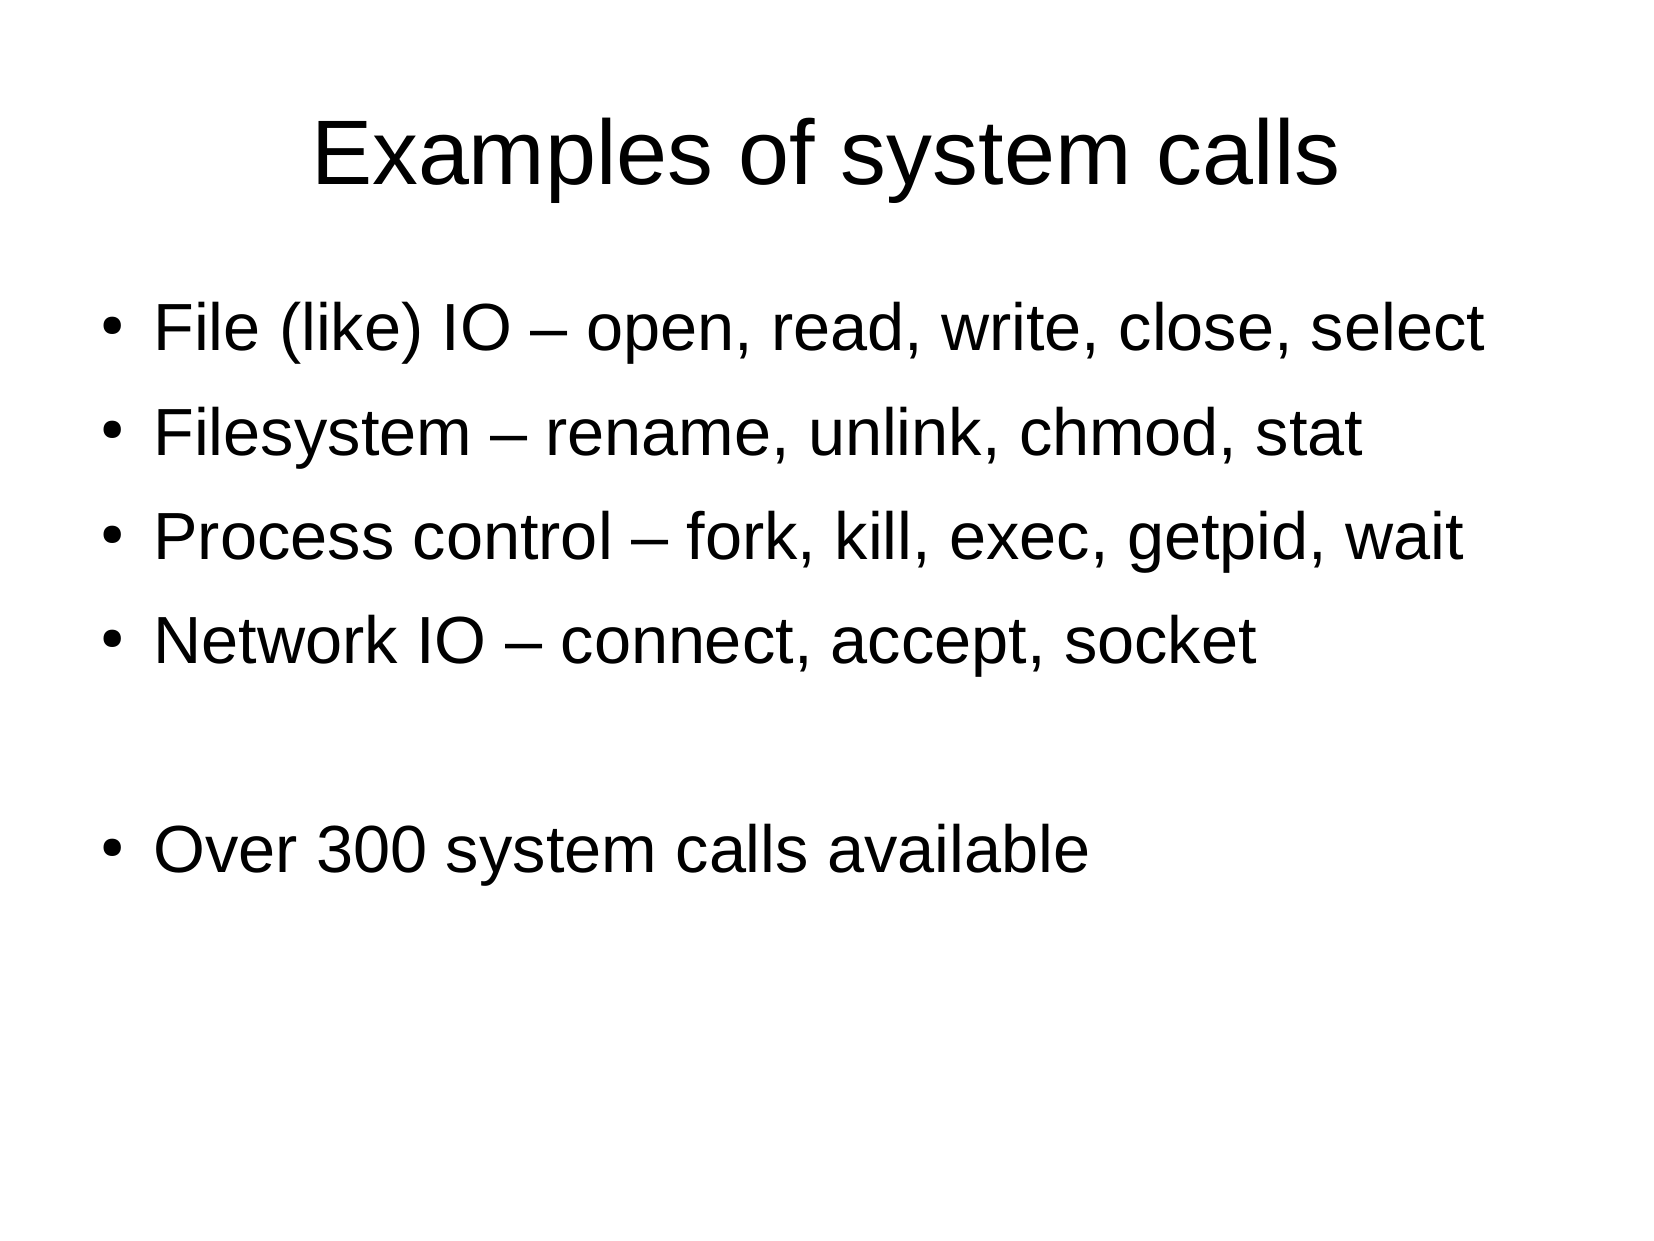

# Examples of system calls
File (like) IO – open, read, write, close, select
Filesystem – rename, unlink, chmod, stat
Process control – fork, kill, exec, getpid, wait
Network IO – connect, accept, socket
Over 300 system calls available